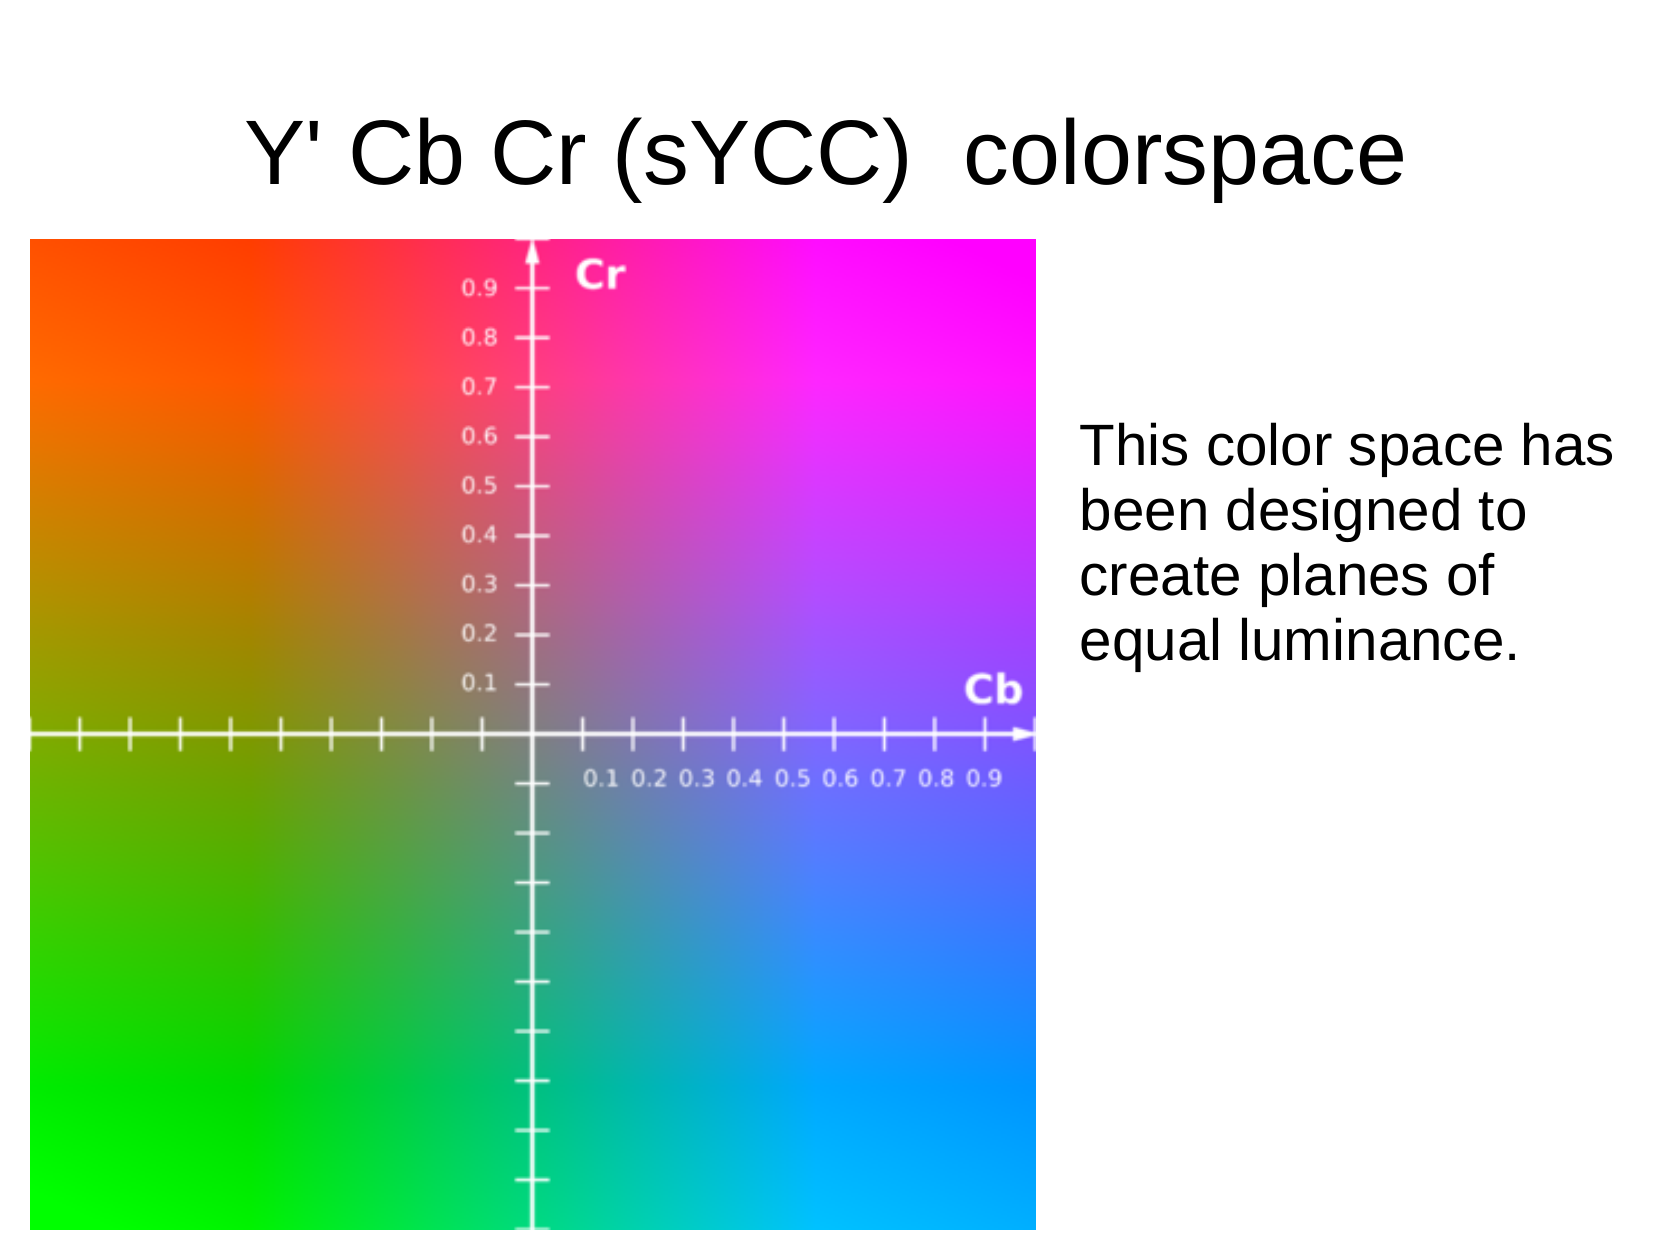

# Y' Cb Cr (sYCC) colorspace
This color space has been designed to create planes of equal luminance.